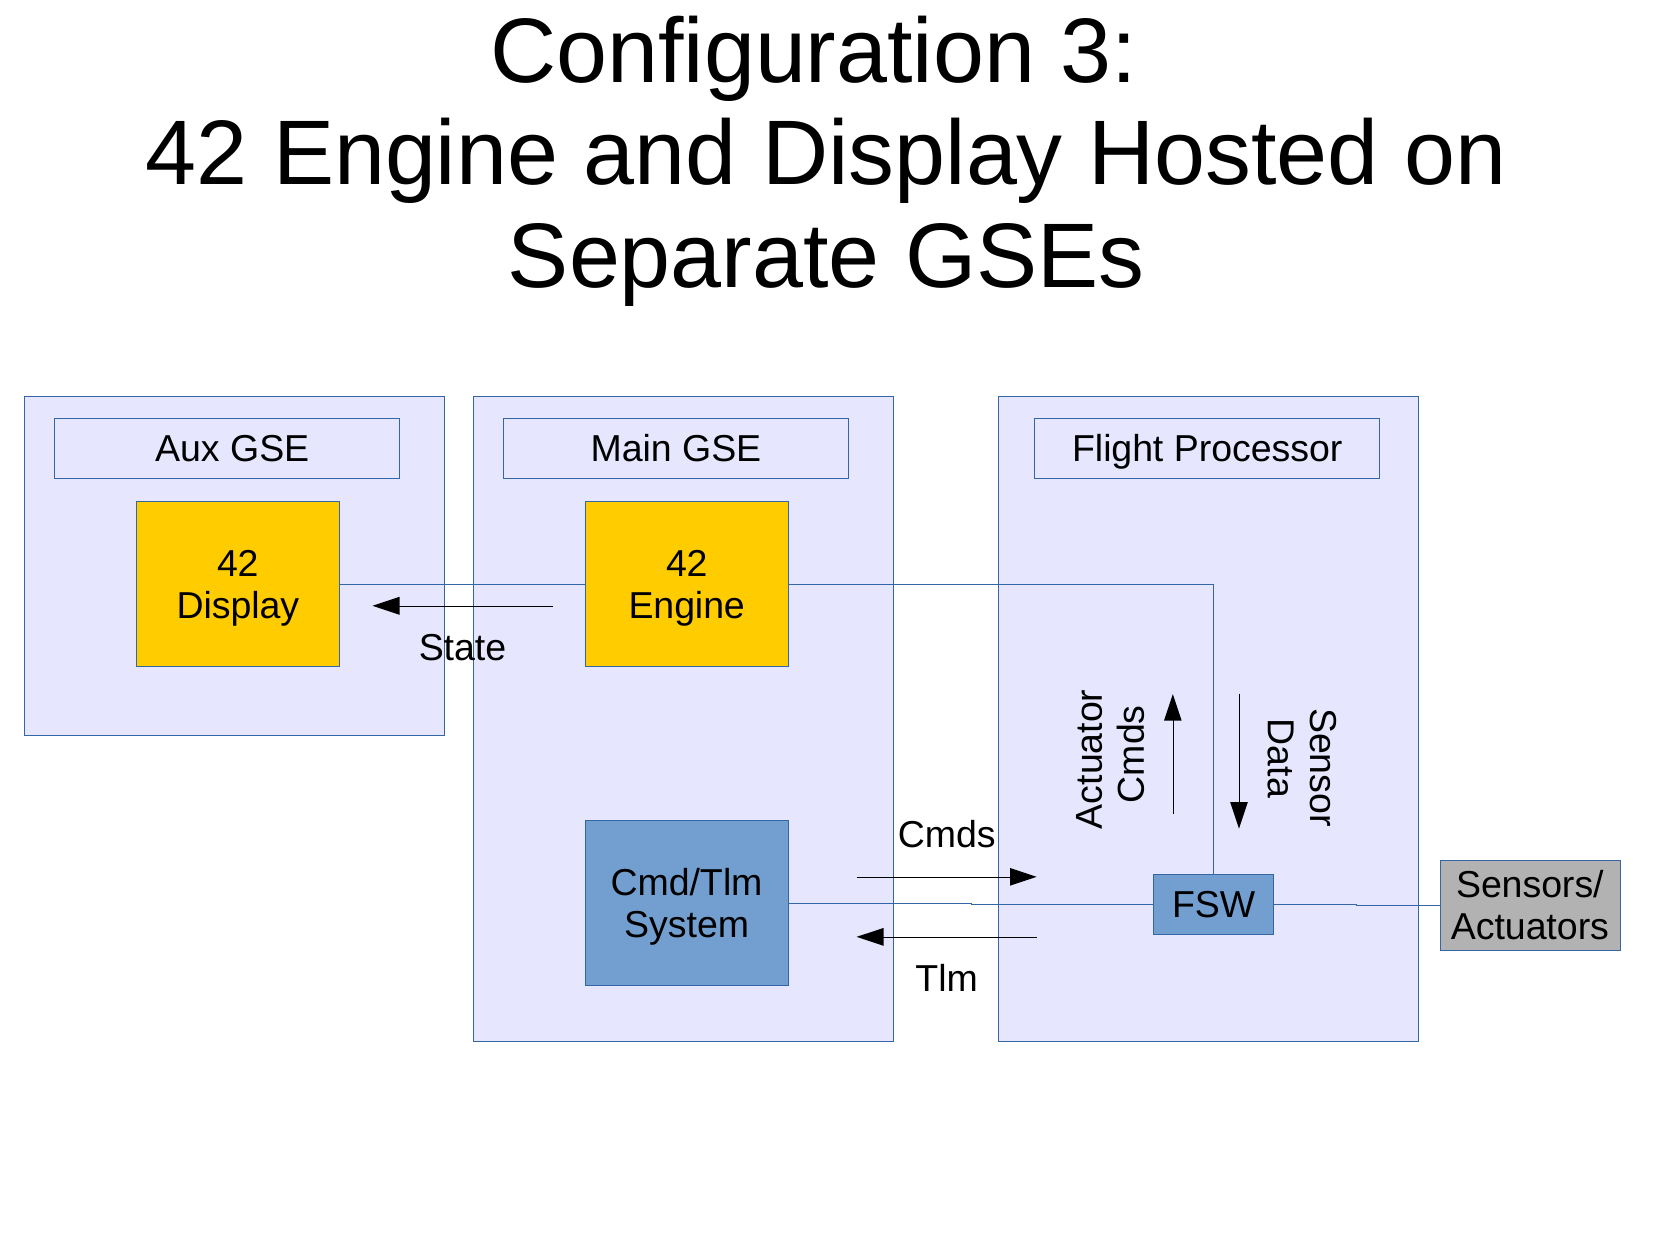

# Configuration 3: 42 Engine and Display Hosted on Separate GSEs
 Aux GSE
Main GSE
Flight Processor
42
Display
42
Engine
State
Sensor
 Data
Actuator
Cmds
Cmd/Tlm
System
Sensors/
Actuators
FSW
Cmds
Tlm